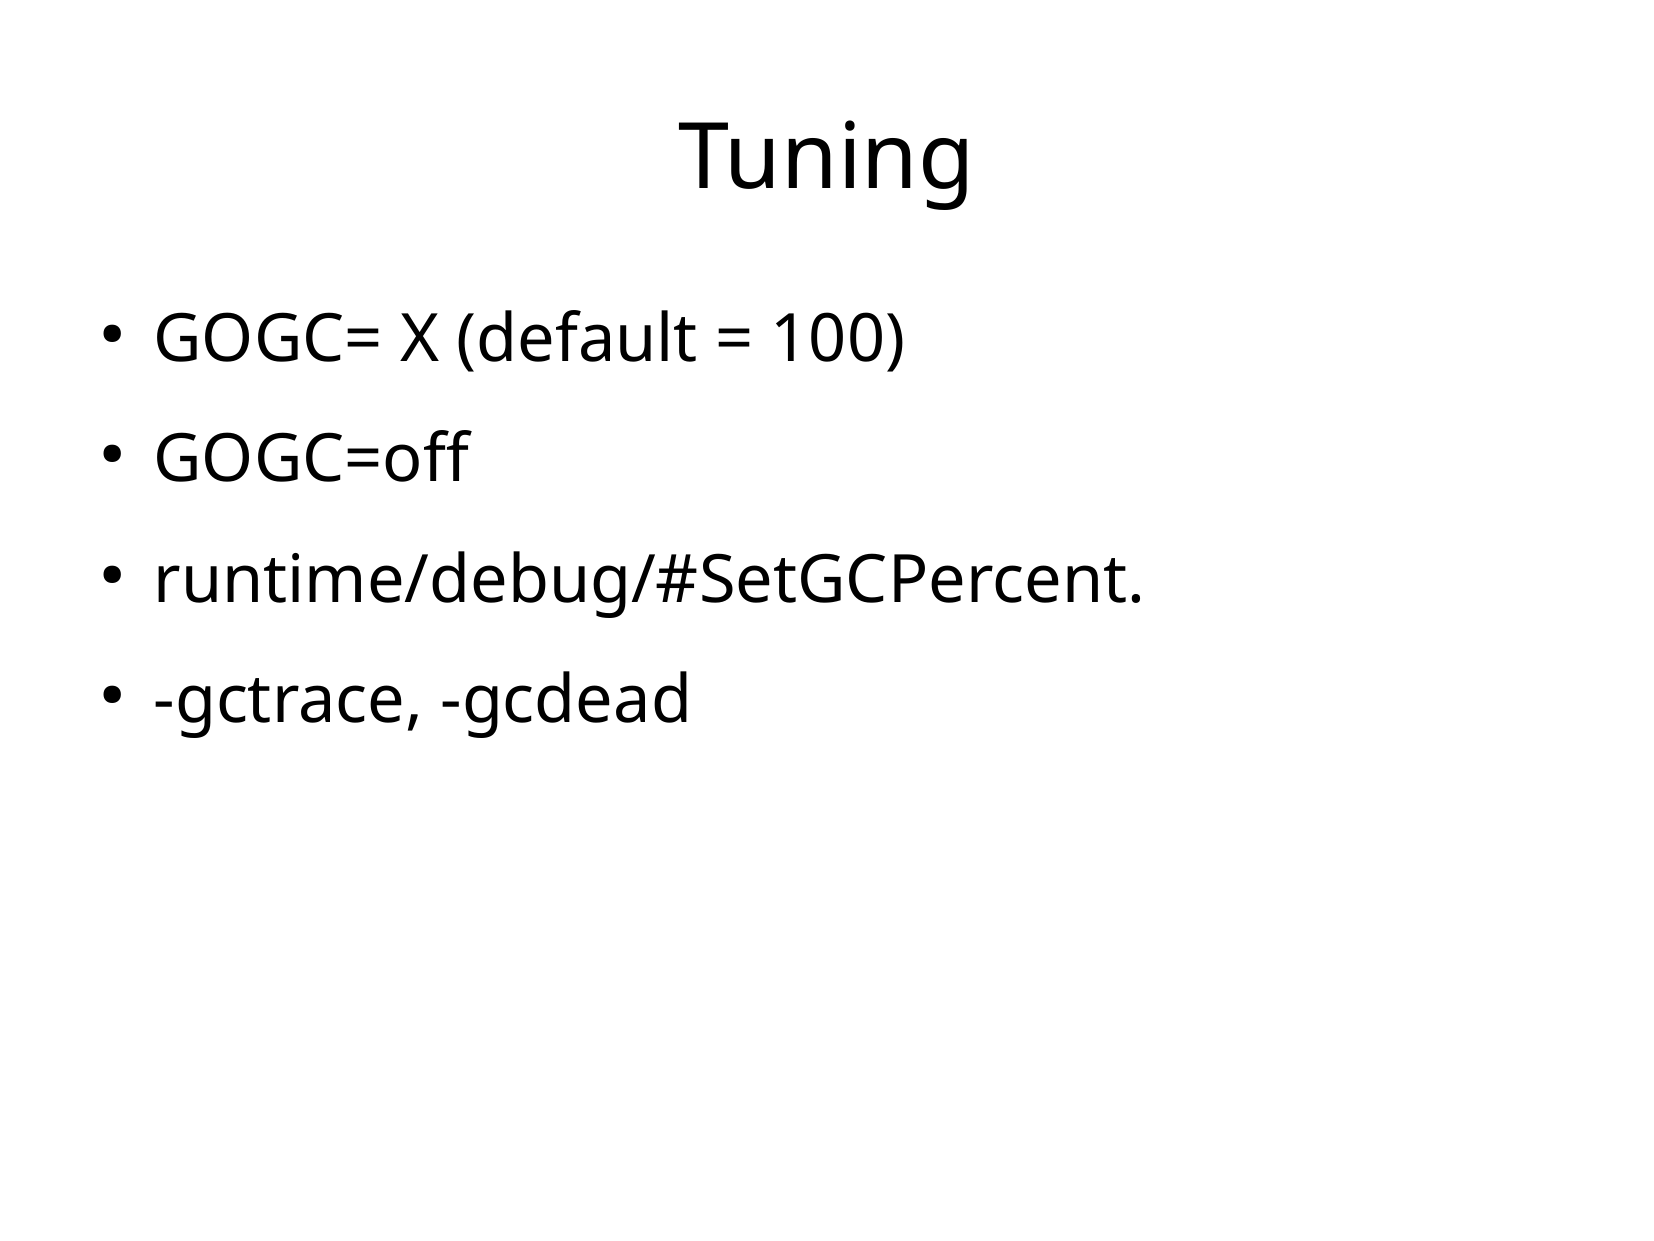

# Tuning
GOGC= X (default = 100)
GOGC=off
runtime/debug/#SetGCPercent.
-gctrace, -gcdead